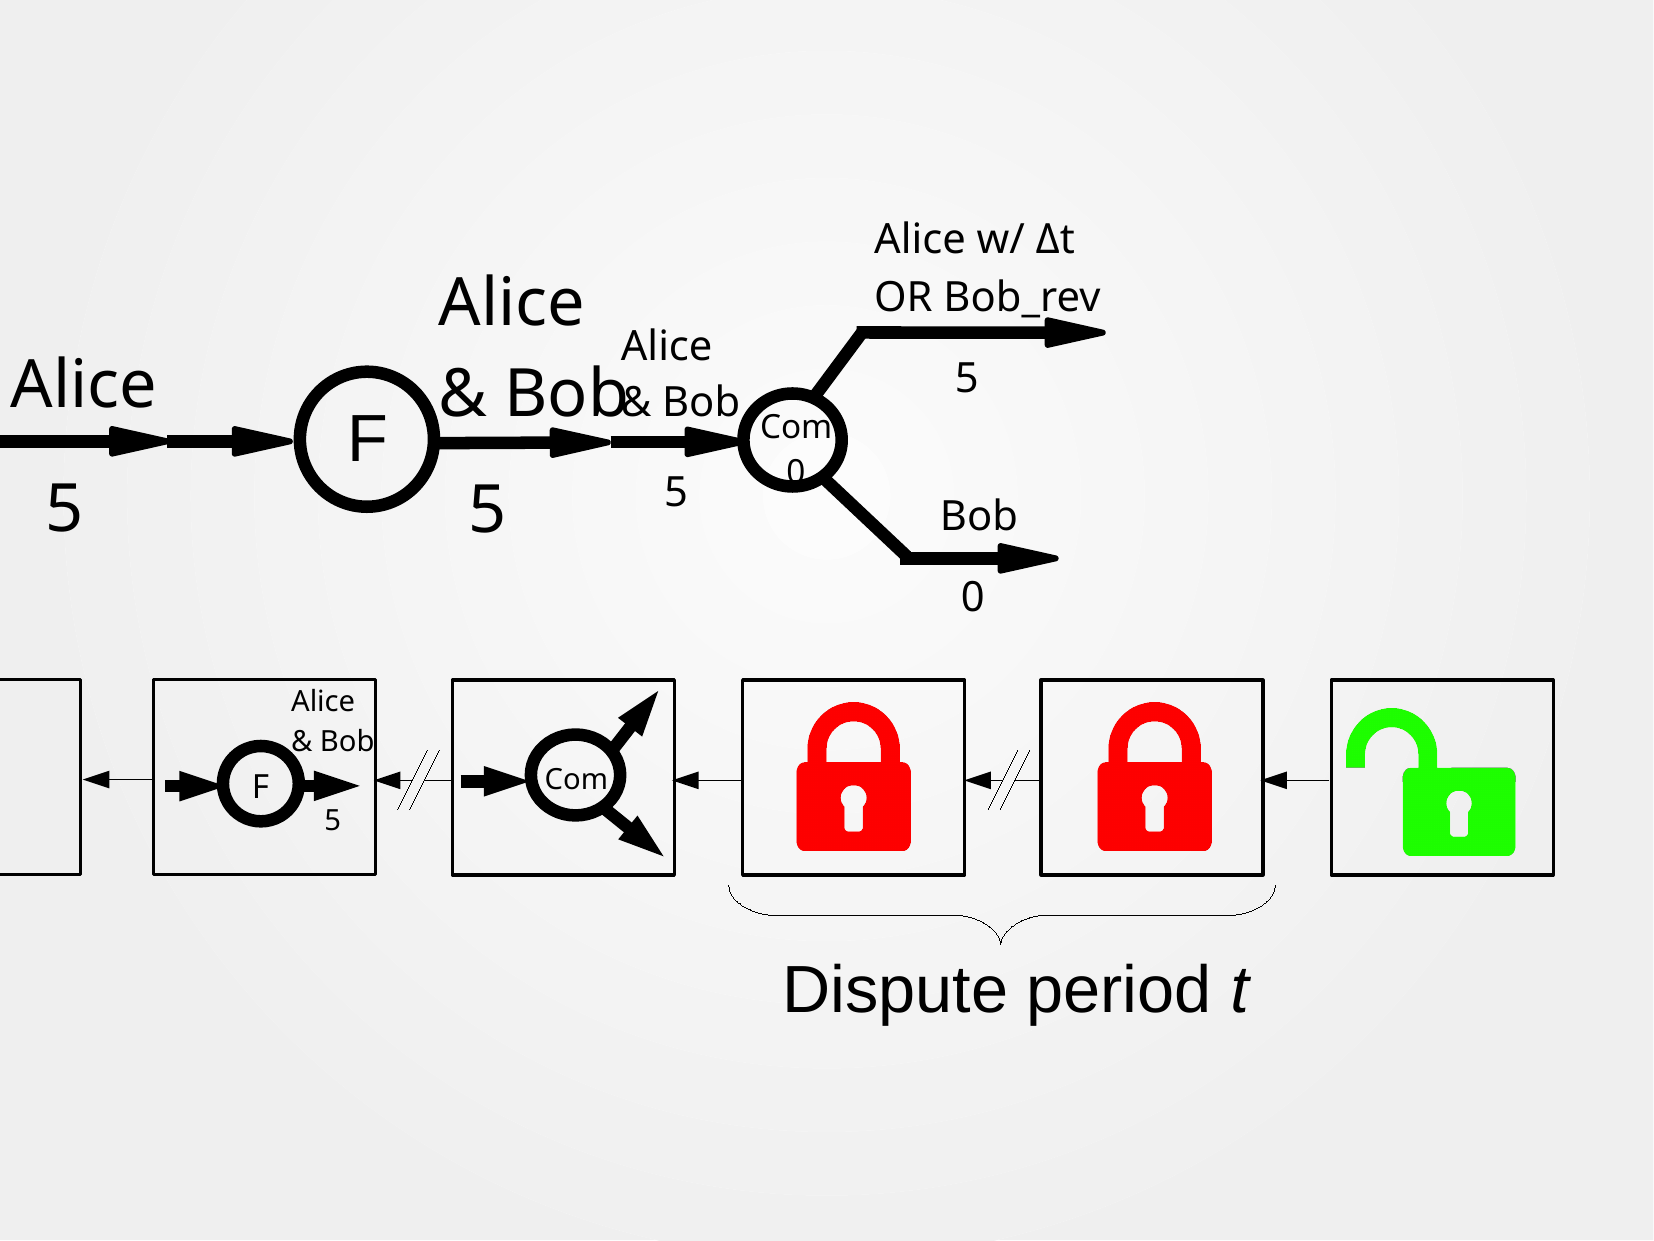

Alice w/ Δt OR Bob_rev
Alice
& Bob
Alice
& Bob
Alice
5
F
Com
 0
5
5
5
Bob
0
Alice
& Bob
Com
F
5
Dispute period t